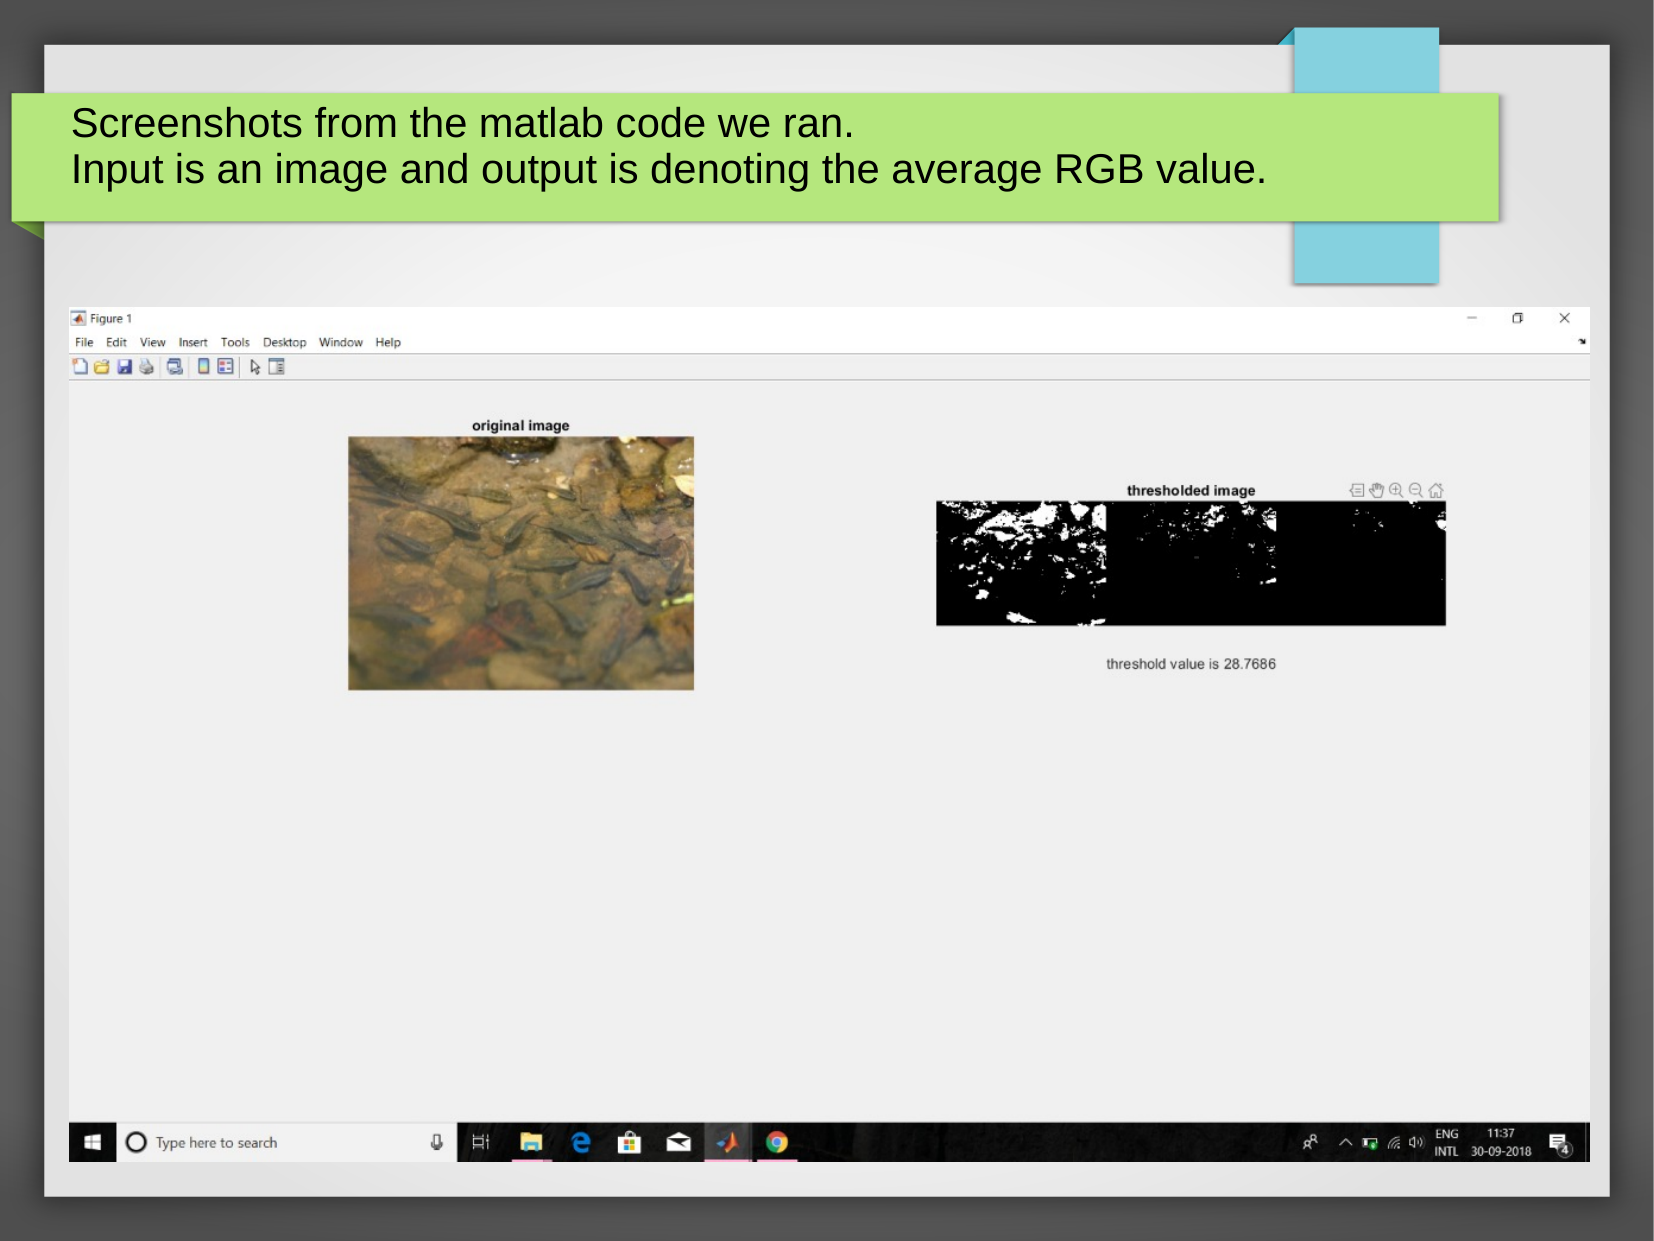

# Screenshots from the matlab code we ran. Input is an image and output is denoting the average RGB value.